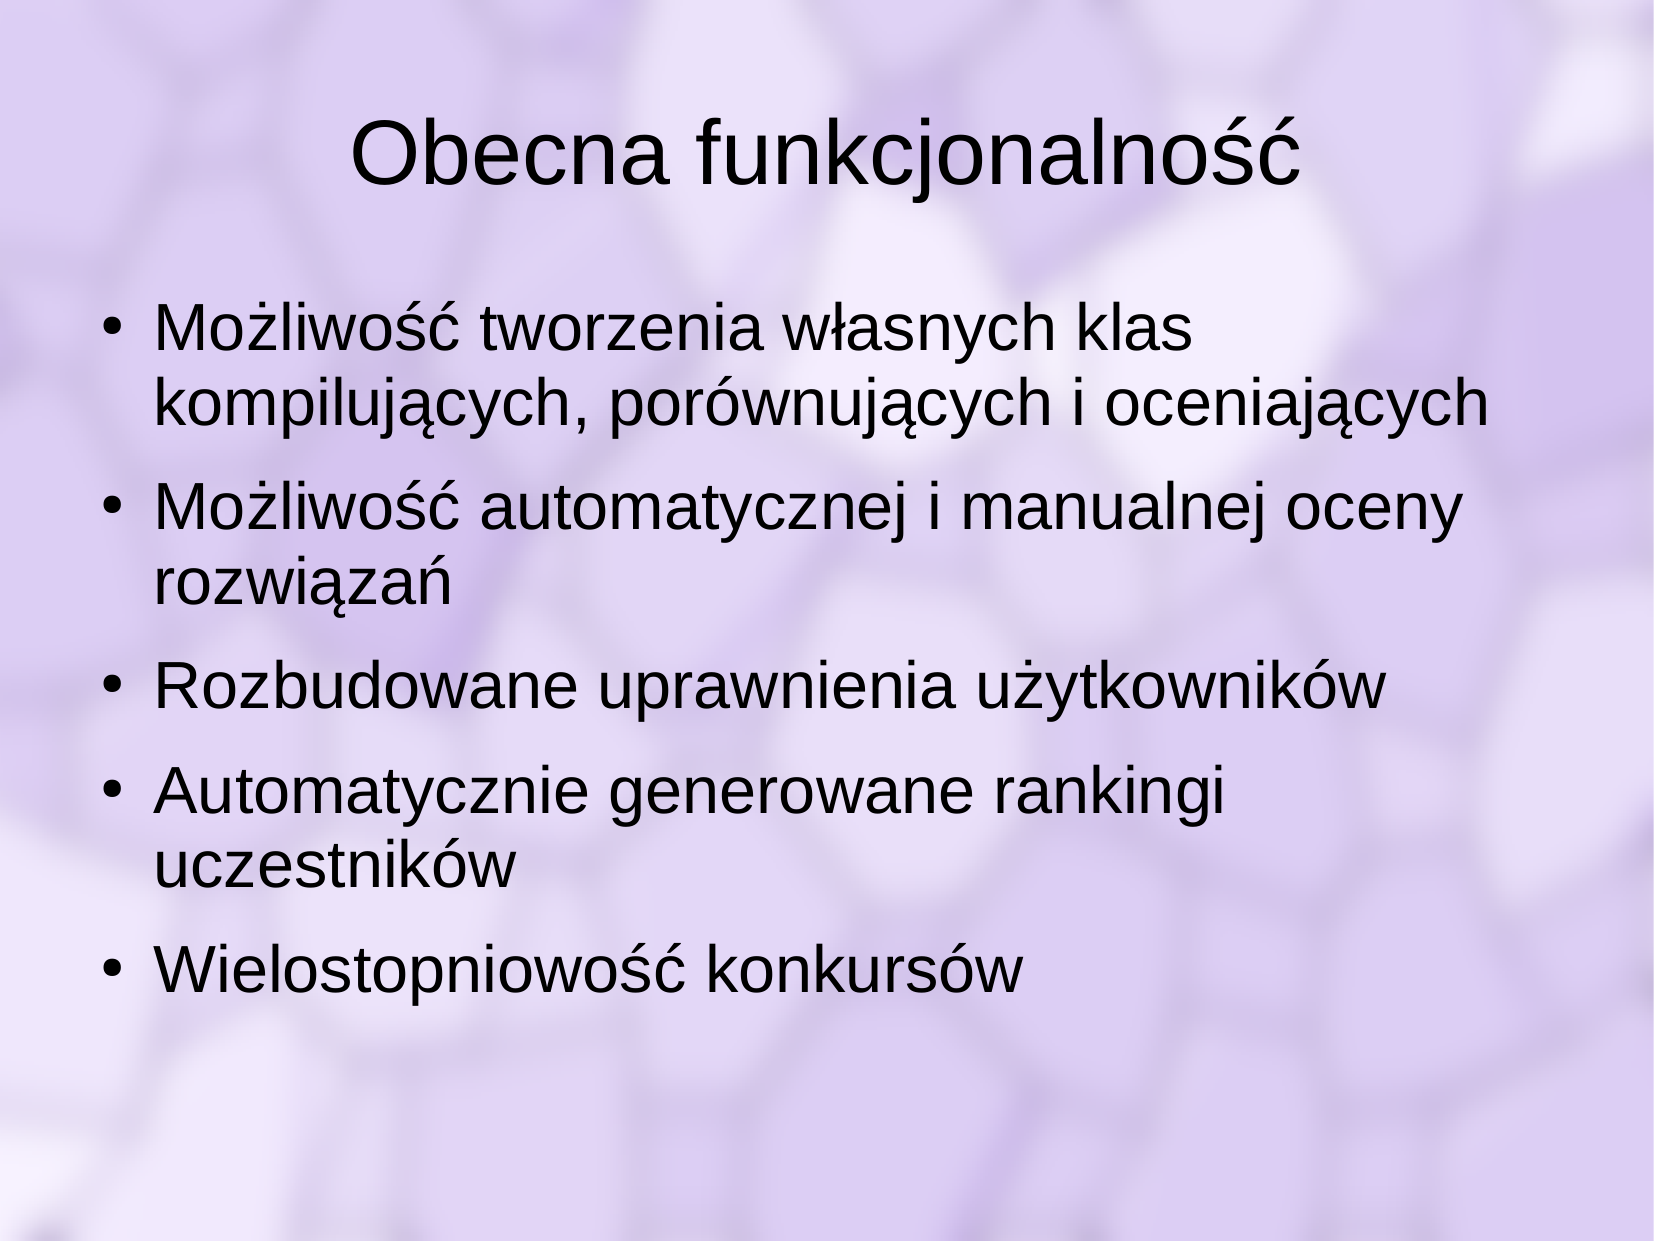

# Obecna funkcjonalność
Możliwość tworzenia własnych klas kompilujących, porównujących i oceniających
Możliwość automatycznej i manualnej oceny rozwiązań
Rozbudowane uprawnienia użytkowników
Automatycznie generowane rankingi uczestników
Wielostopniowość konkursów